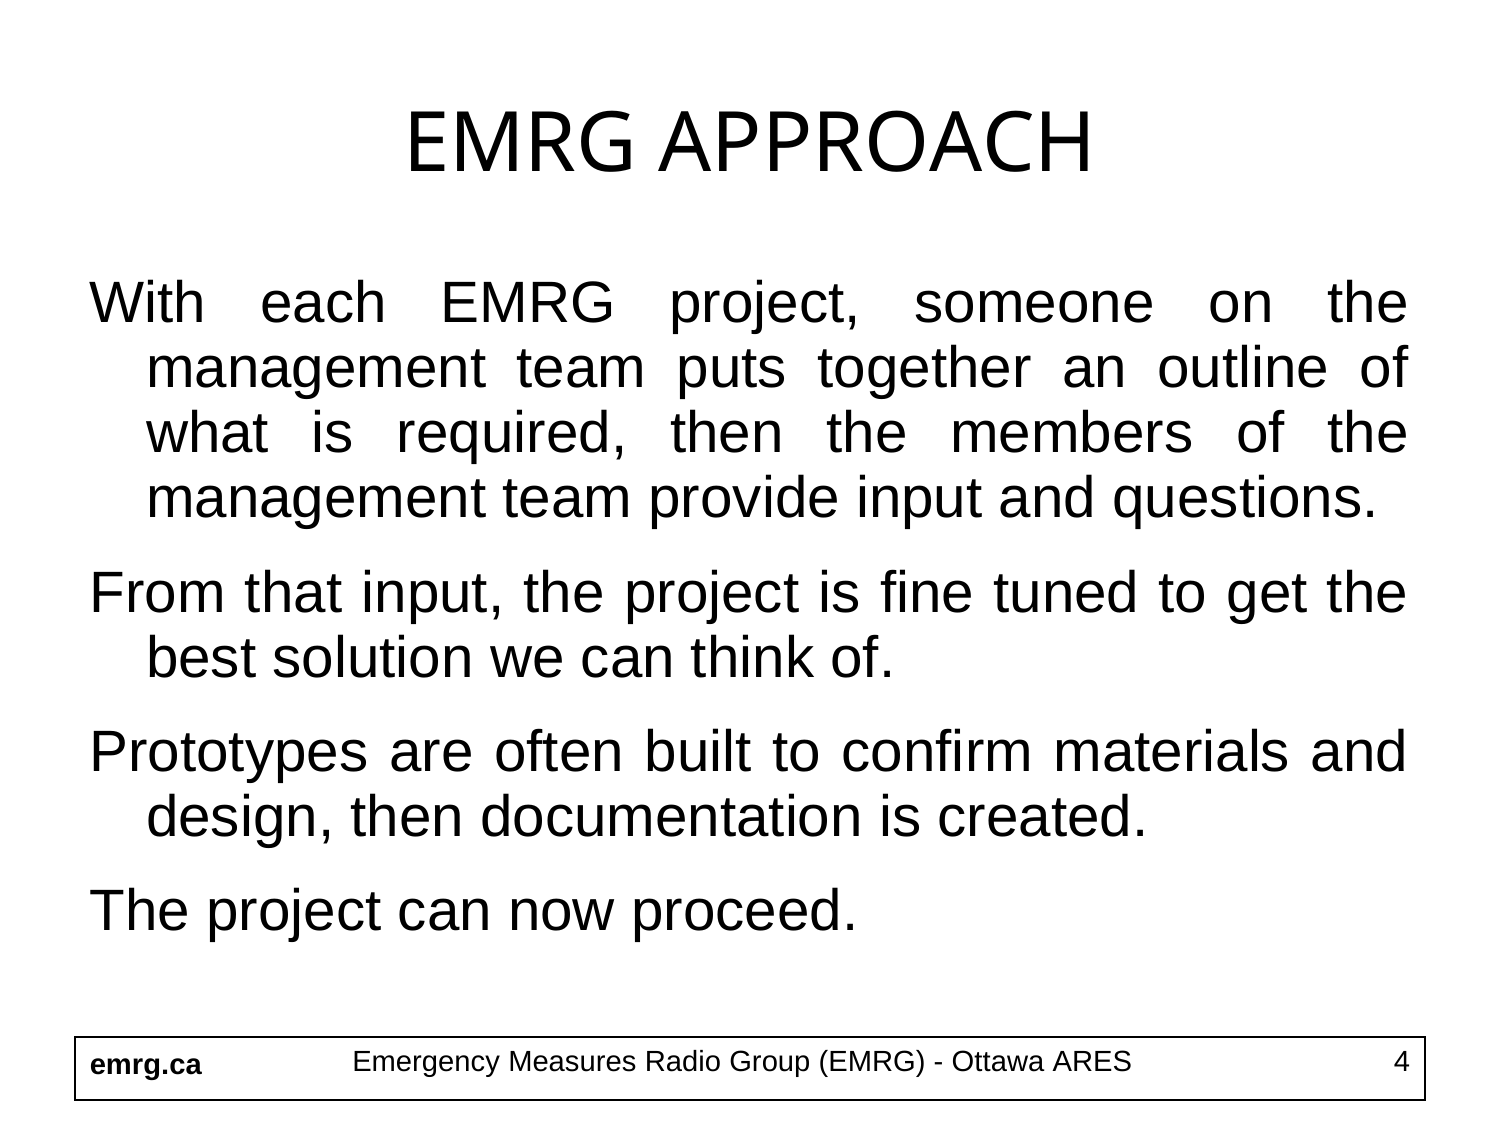

# EMRG APPROACH
With each EMRG project, someone on the management team puts together an outline of what is required, then the members of the management team provide input and questions.
From that input, the project is fine tuned to get the best solution we can think of.
Prototypes are often built to confirm materials and design, then documentation is created.
The project can now proceed.
Emergency Measures Radio Group (EMRG) - Ottawa ARES
4